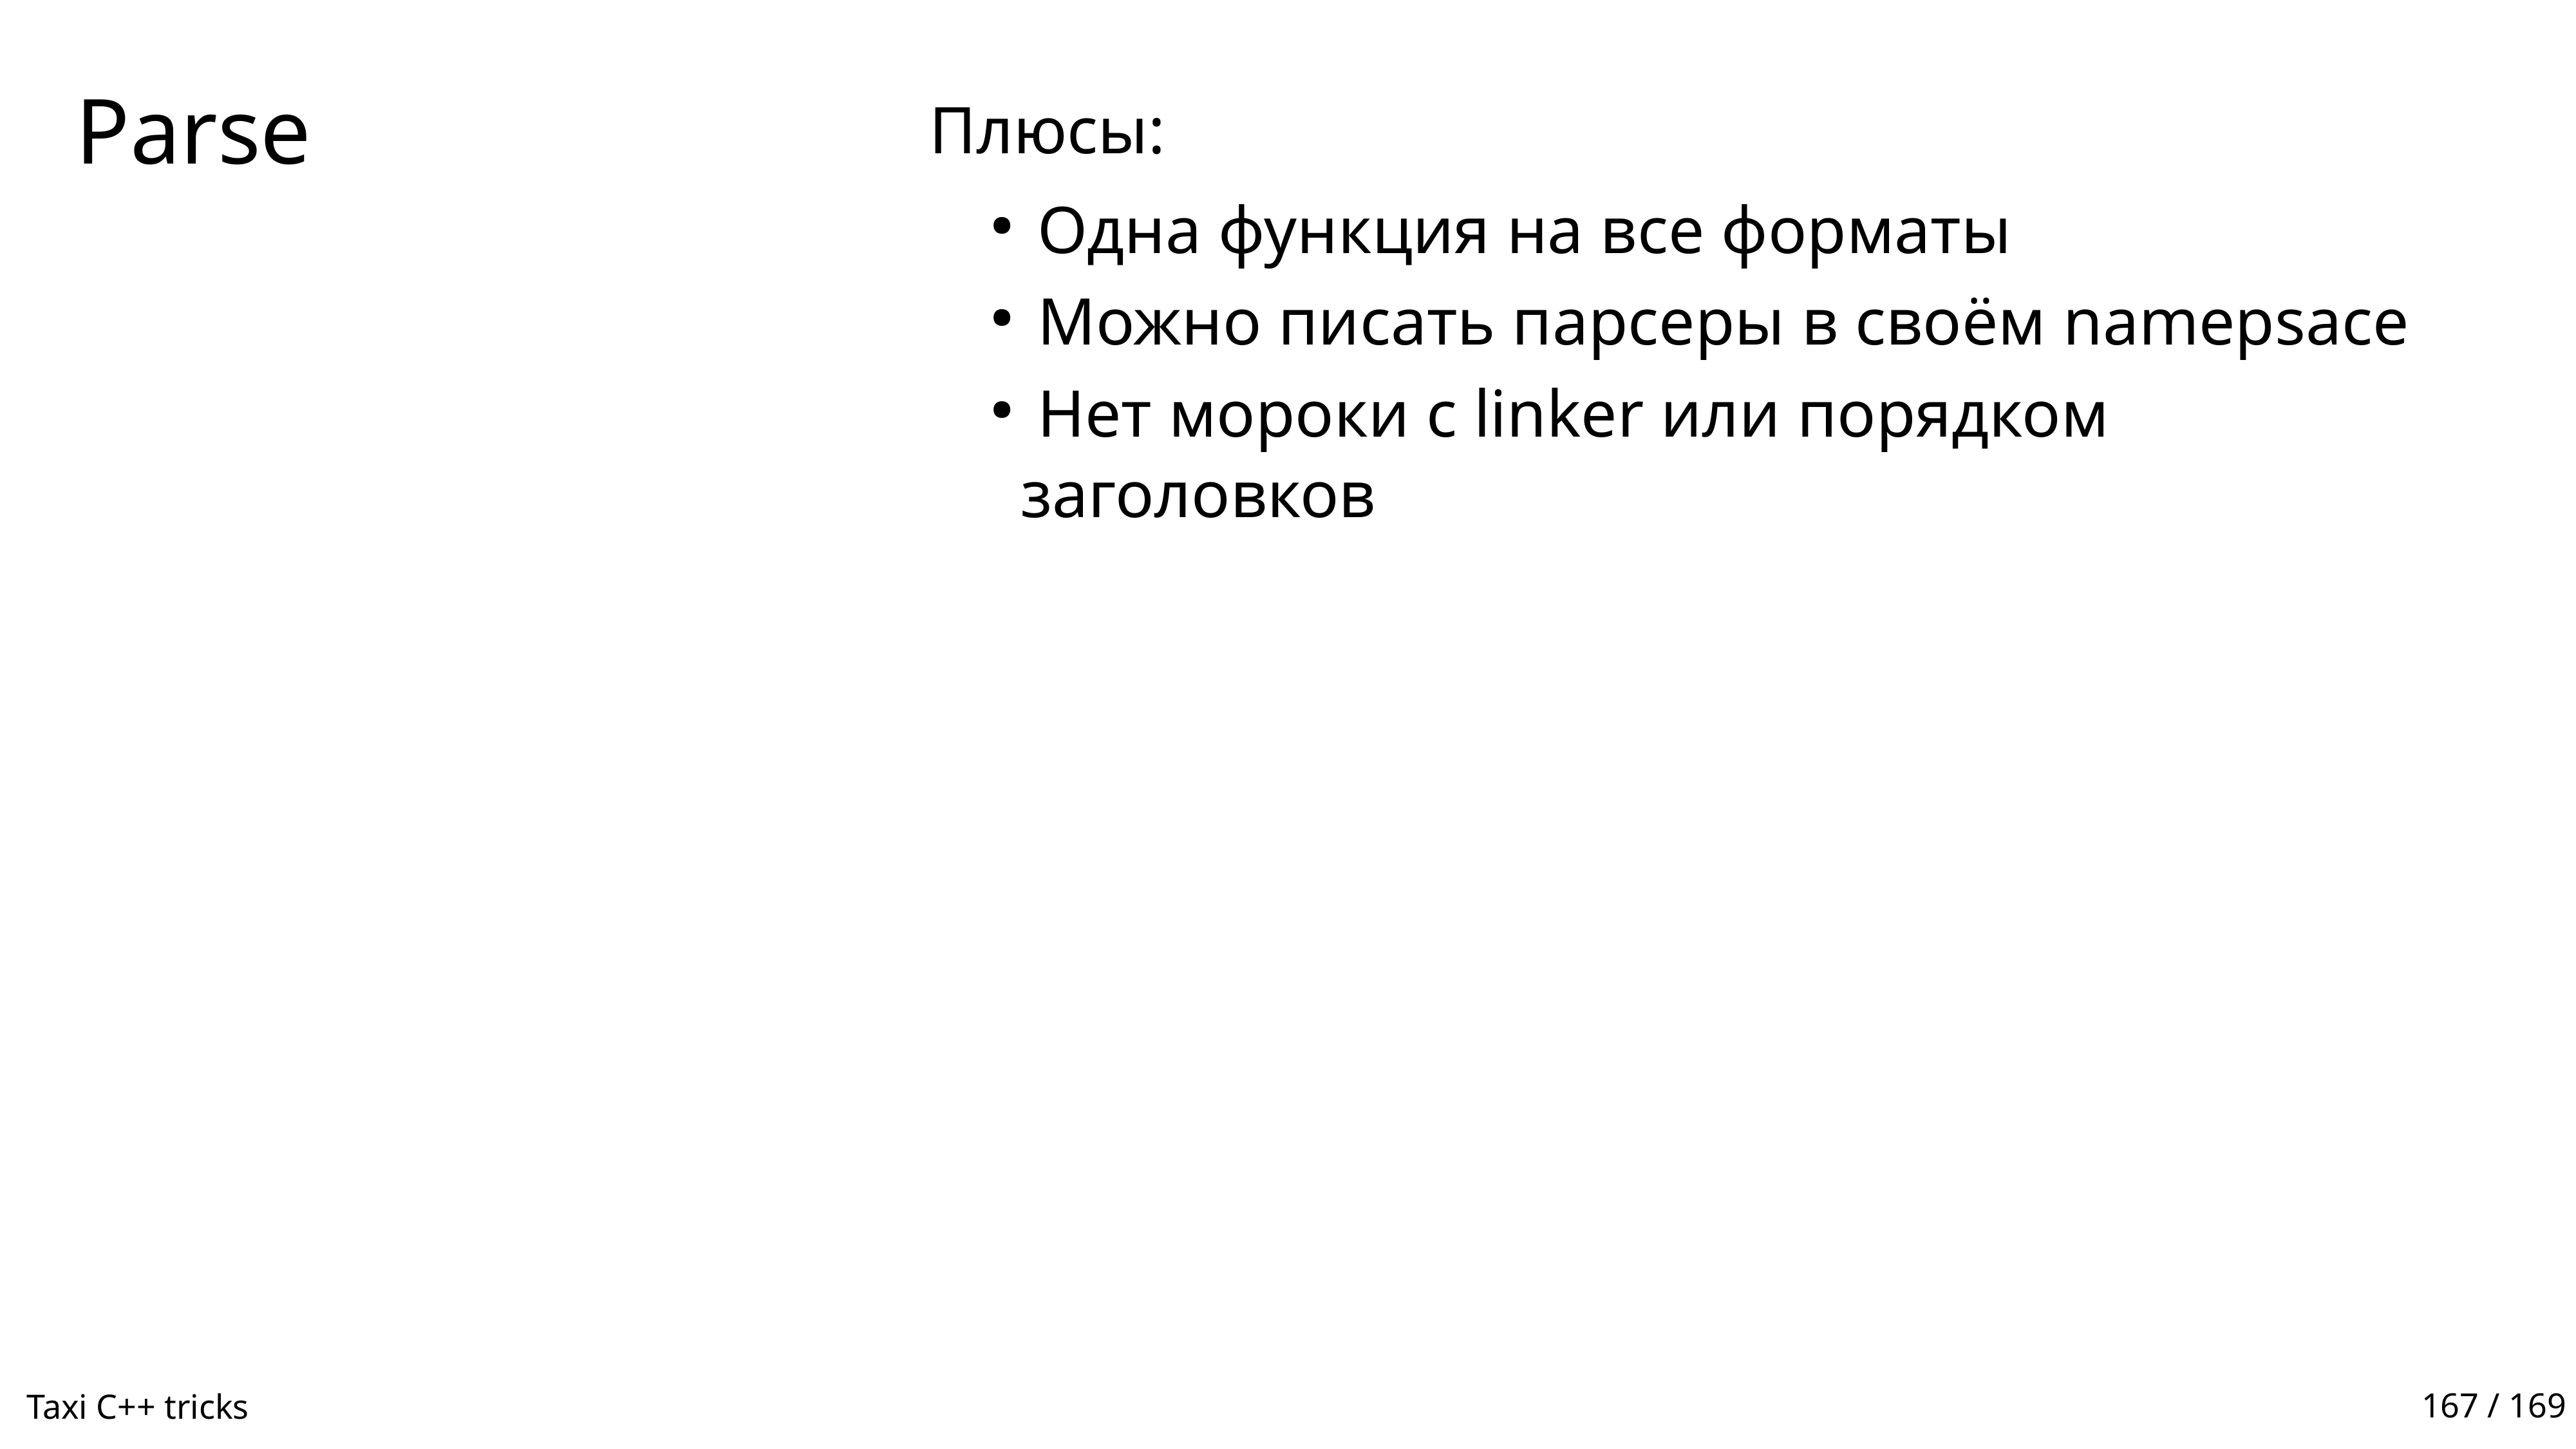

# Parse
Плюсы:
 Одна функция на все форматы
 Можно писать парсеры в своём namepsace
 Нет мороки с linker или порядком заголовков
Taxi C++ tricks